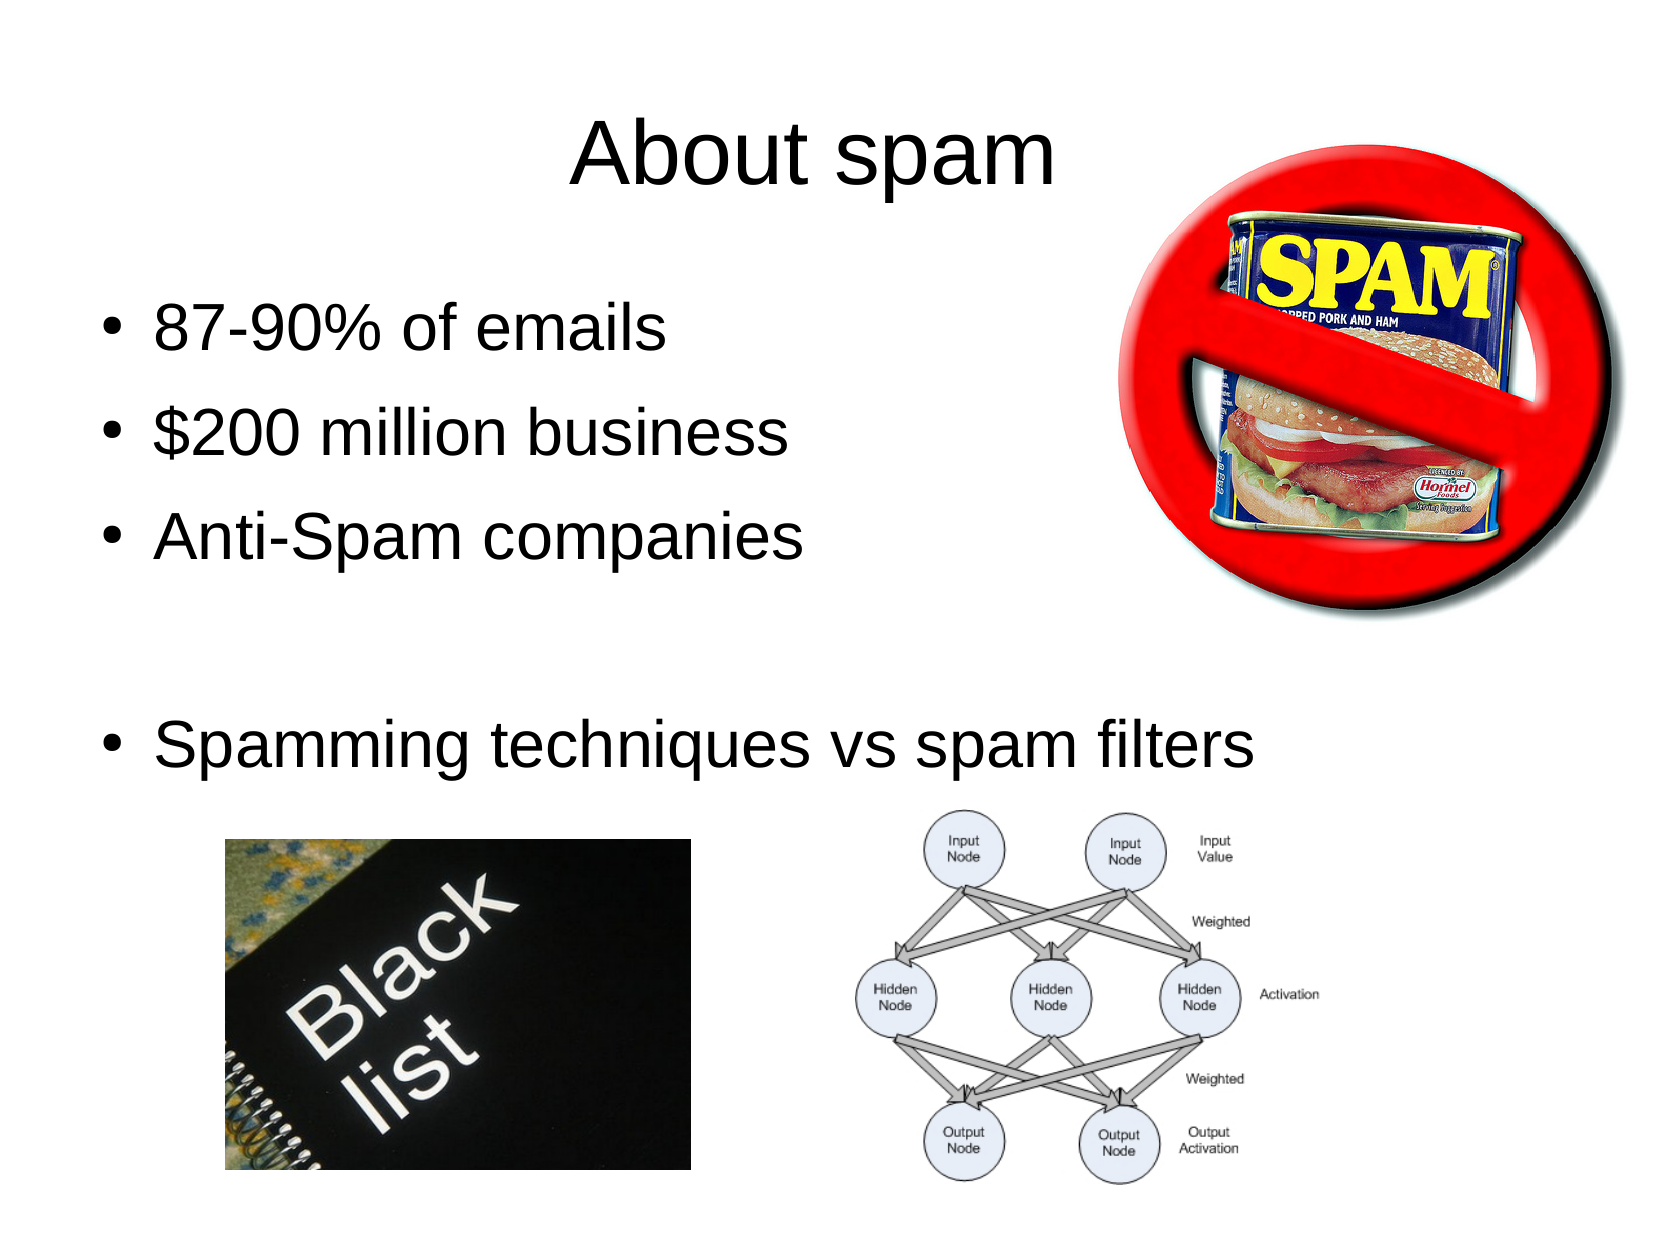

# About spam
87-90% of emails
$200 million business
Anti-Spam companies
Spamming techniques vs spam filters